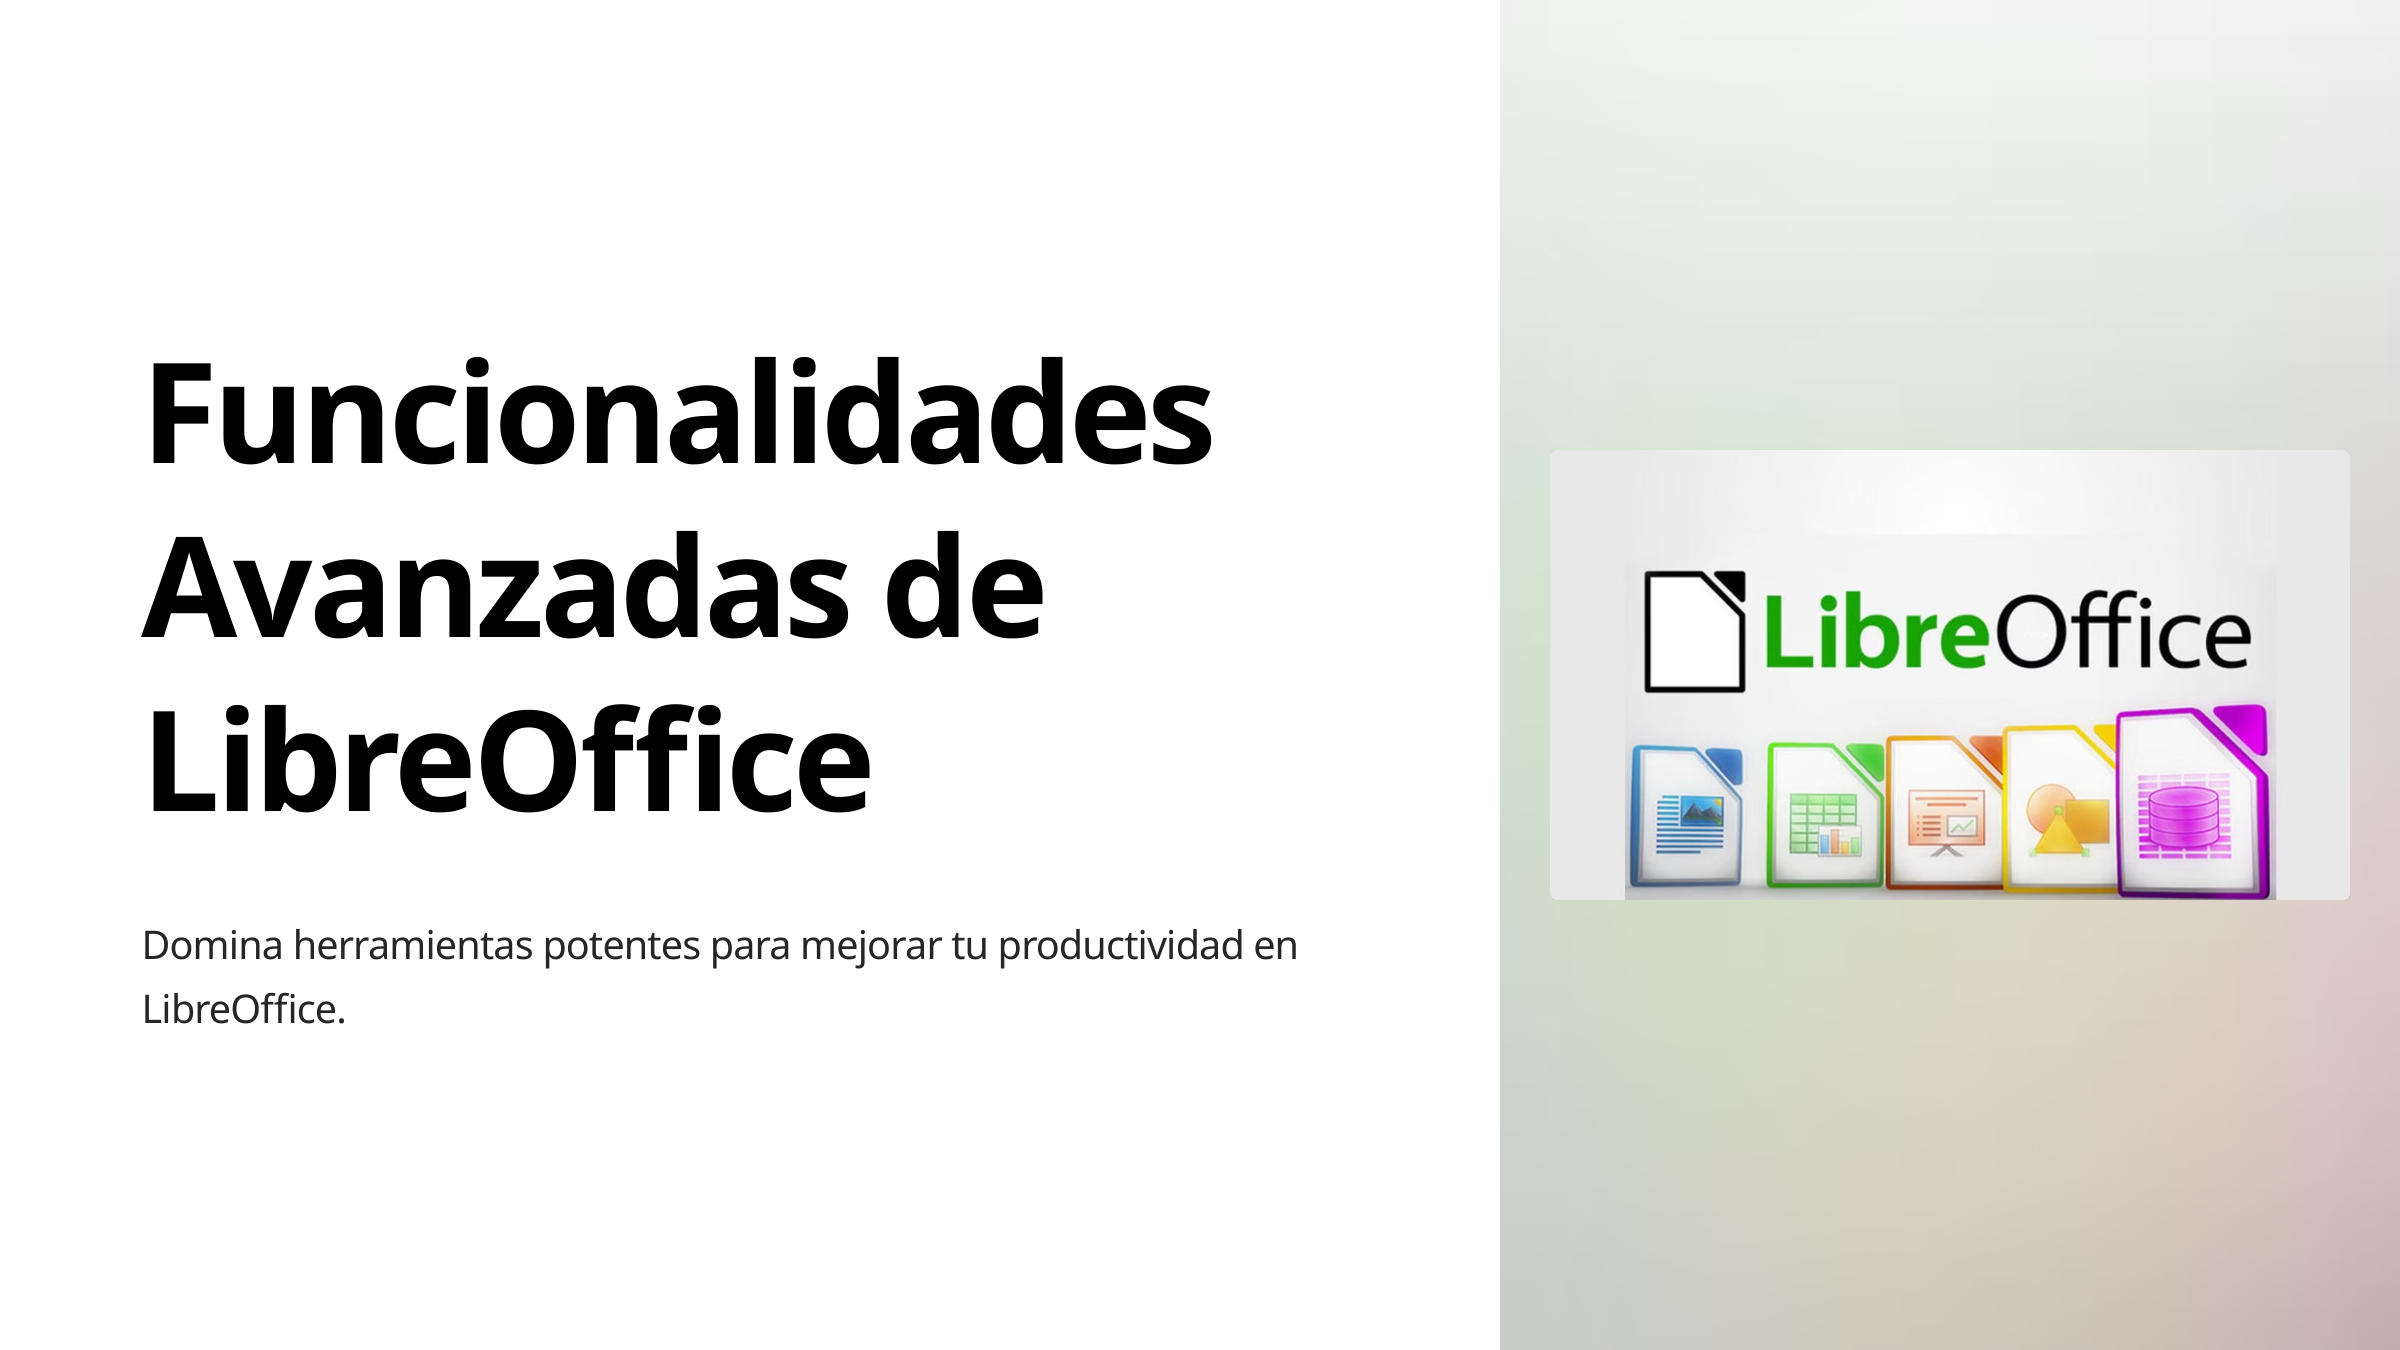

Funcionalidades Avanzadas de LibreOffice
Domina herramientas potentes para mejorar tu productividad en LibreOffice.